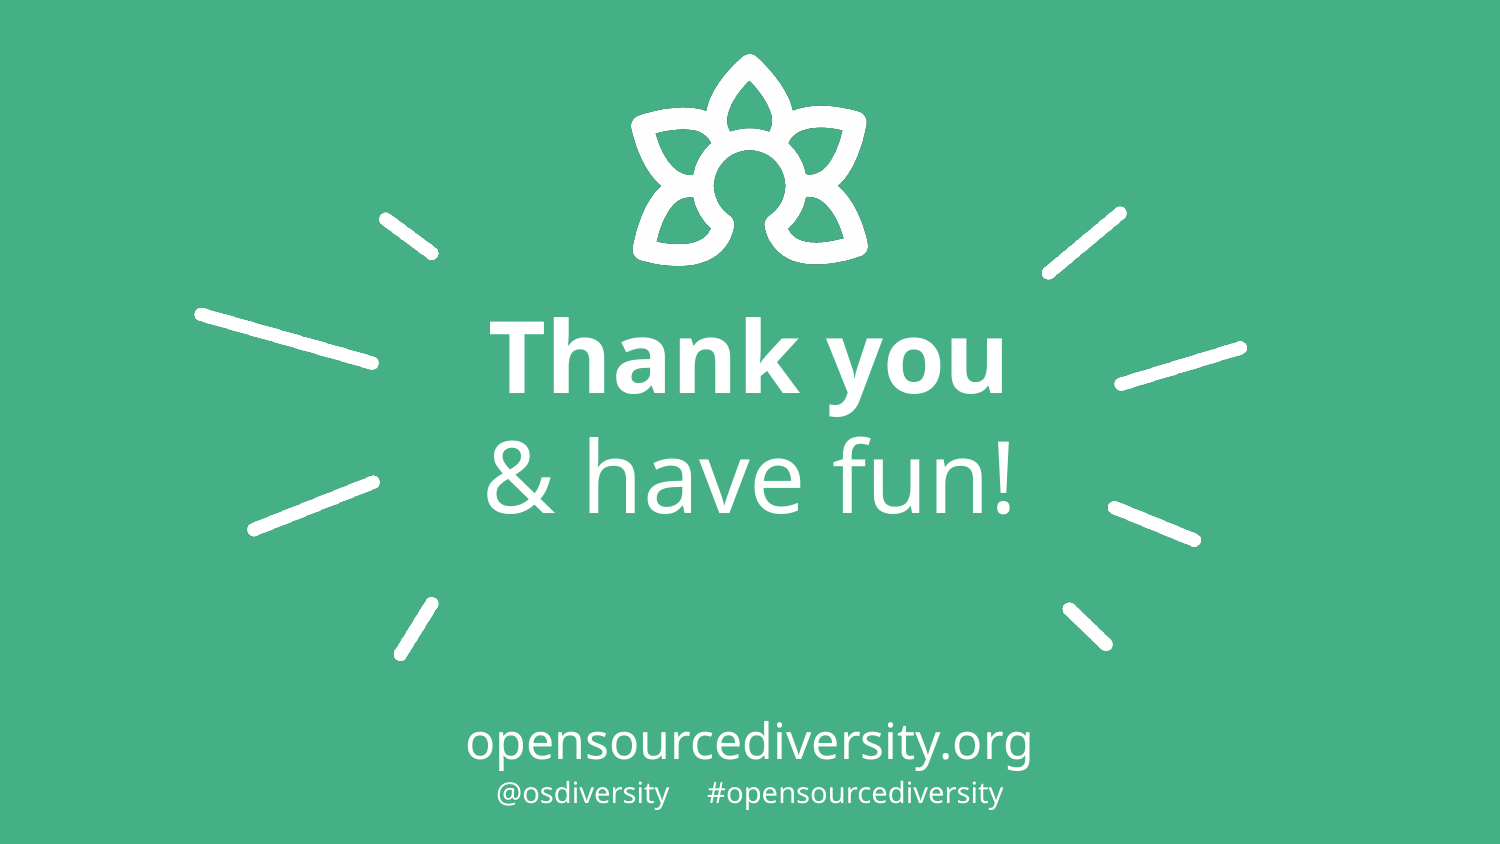

# Thank you & have fun!
opensourcediversity.org
@osdiversity #opensourcediversity